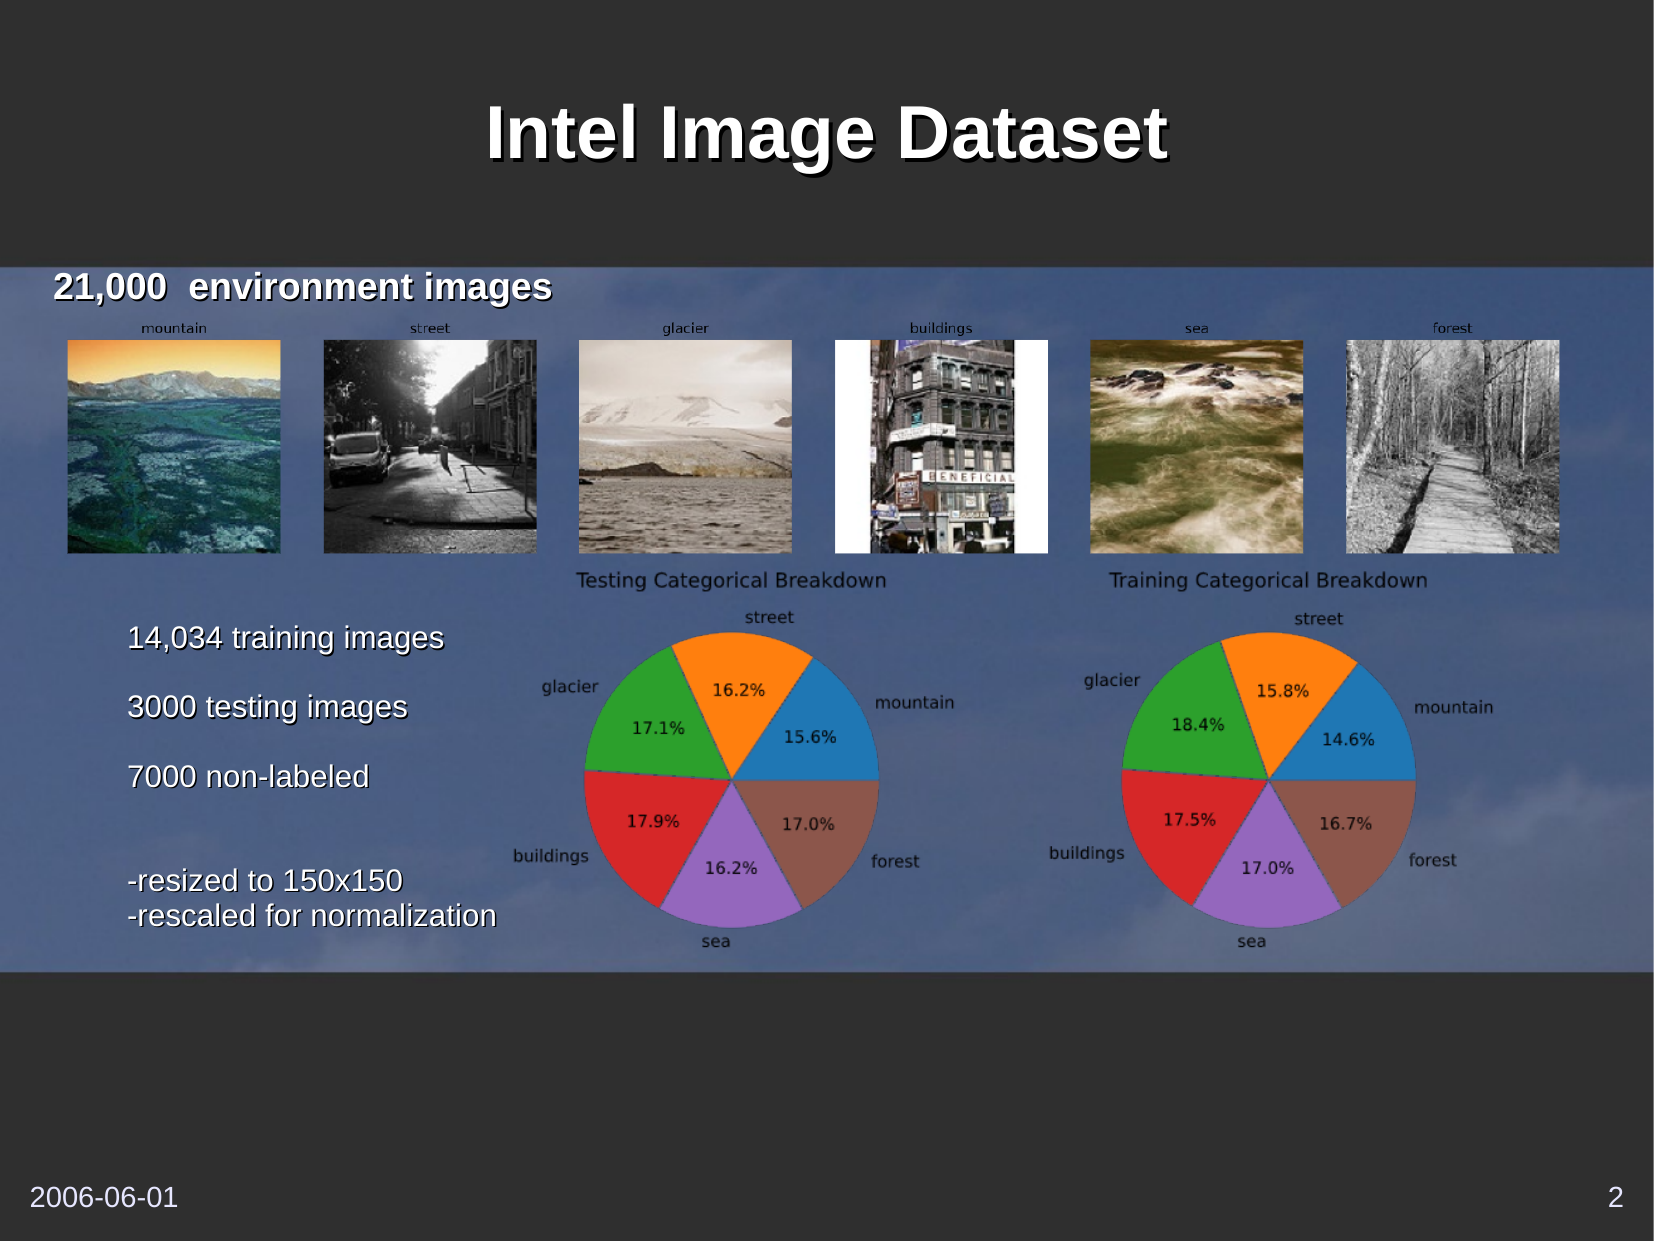

# Intel Image Dataset
21,000 environment images
	14,034 training images
	3000 testing images
	7000 non-labeled
	-resized to 150x150
	-rescaled for normalization
2006-06-01
2